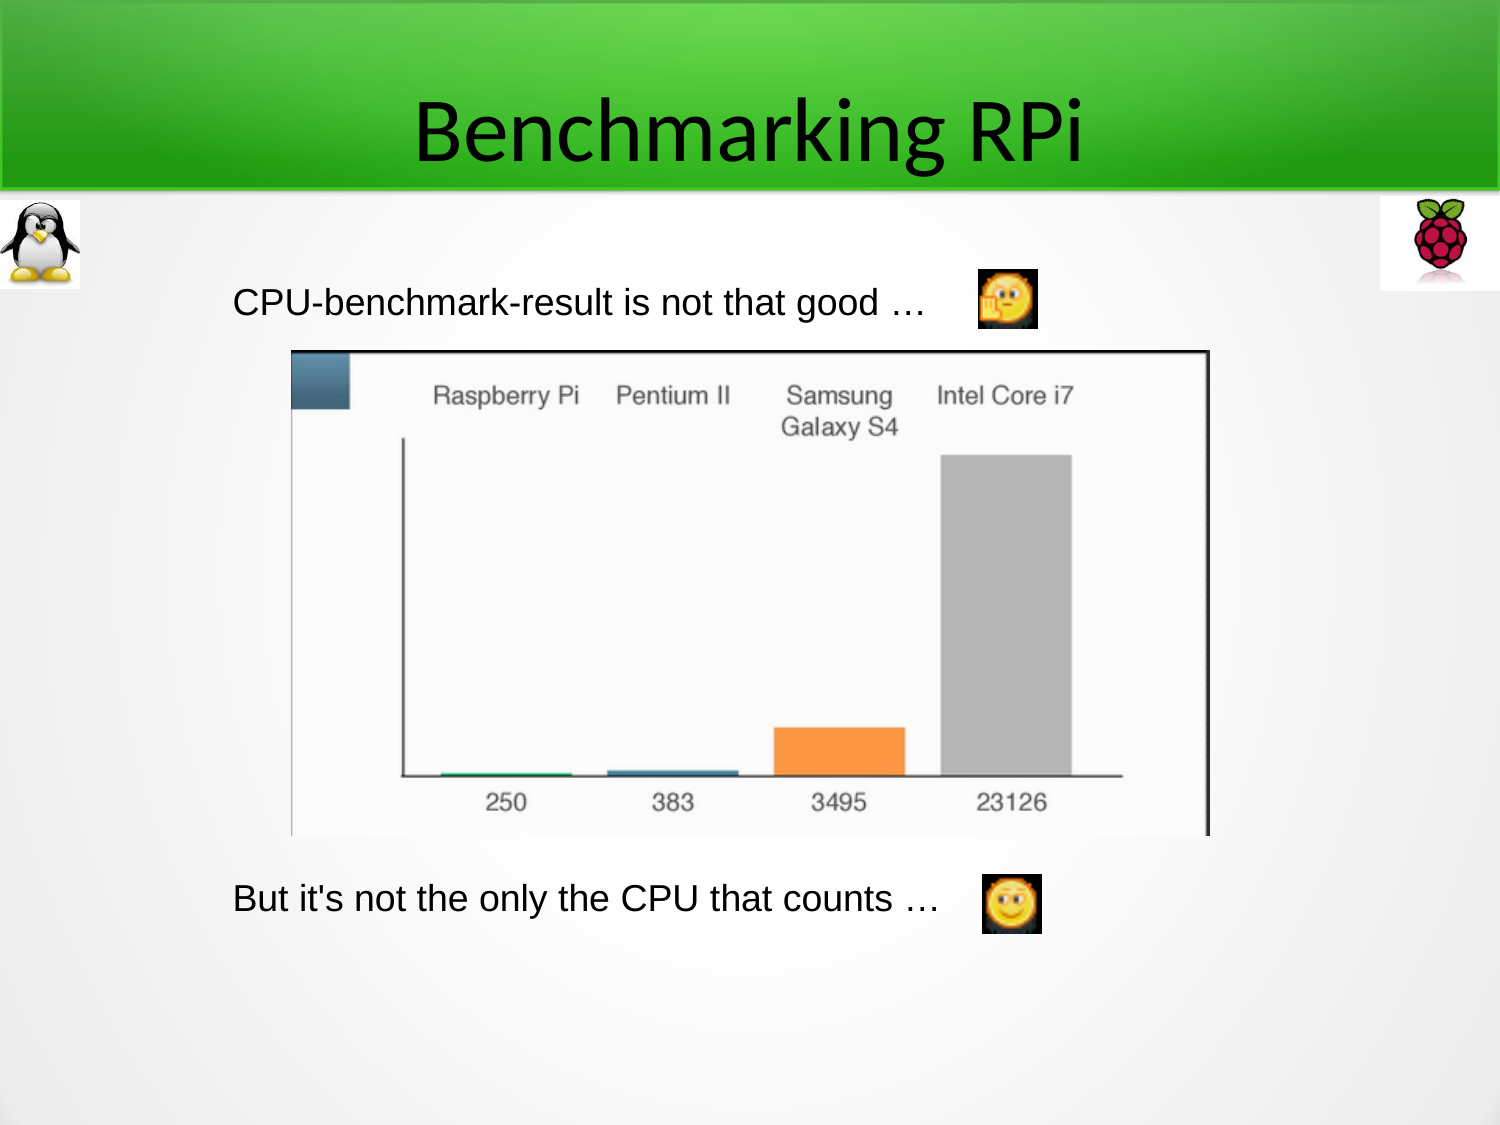

# Benchmarking RPi
CPU-benchmark-result is not that good …
But it's not the only the CPU that counts …